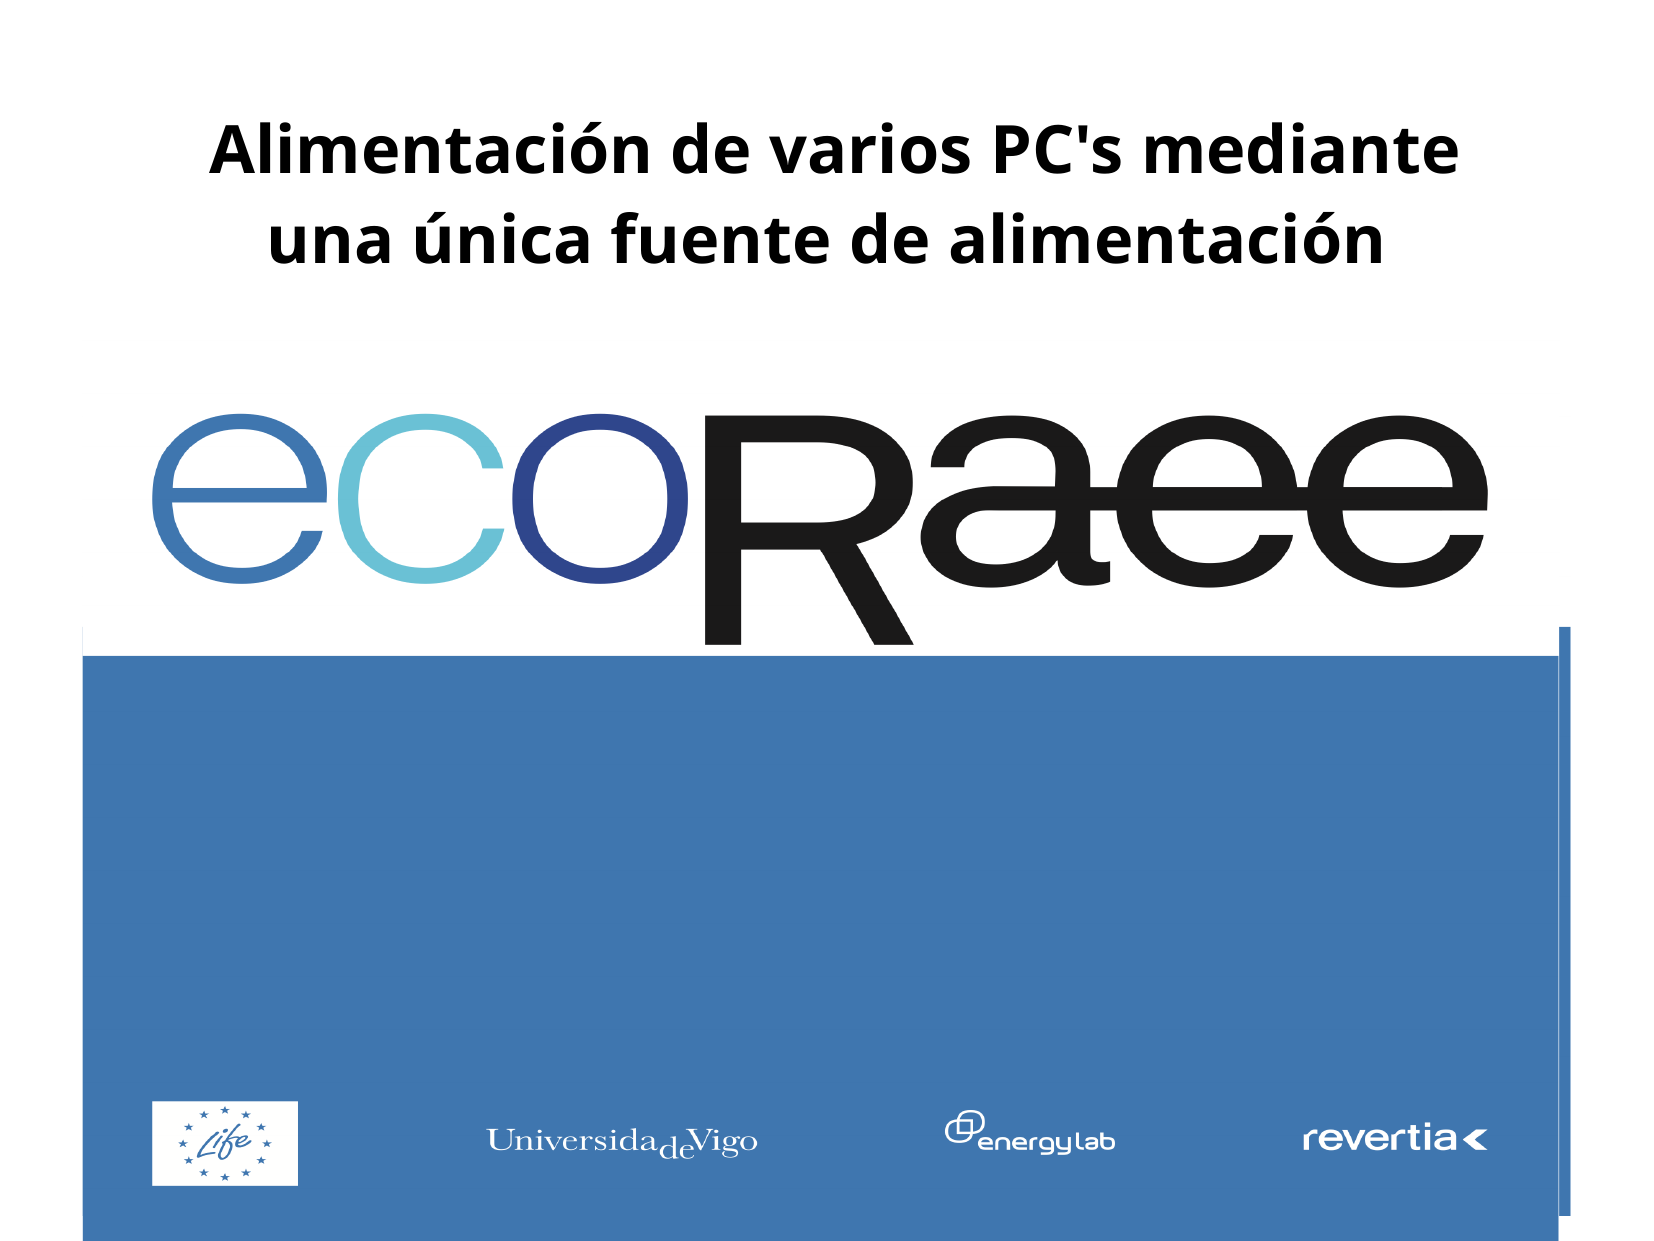

Alimentación de varios PC's mediante una única fuente de alimentación